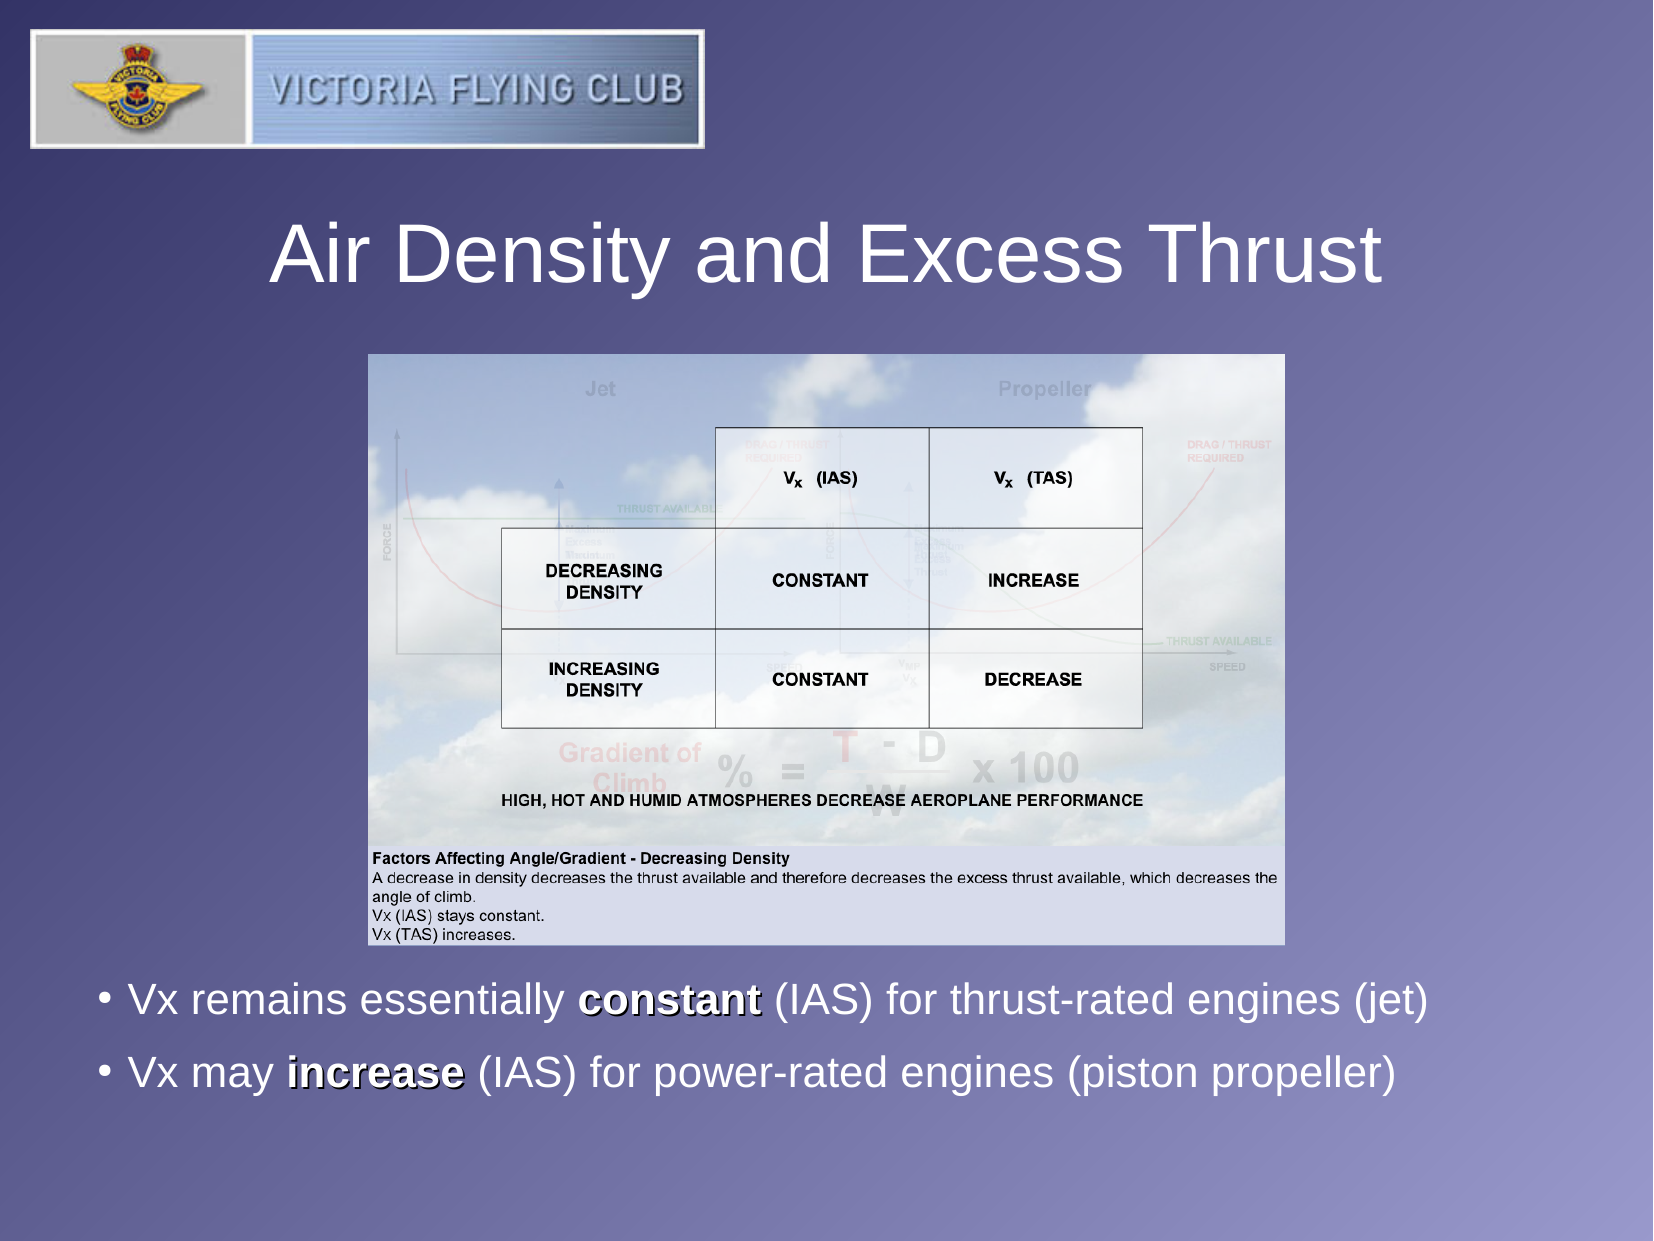

# Air Density and Excess Thrust
Vx remains essentially constant (IAS) for thrust-rated engines (jet)
Vx may increase (IAS) for power-rated engines (piston propeller)